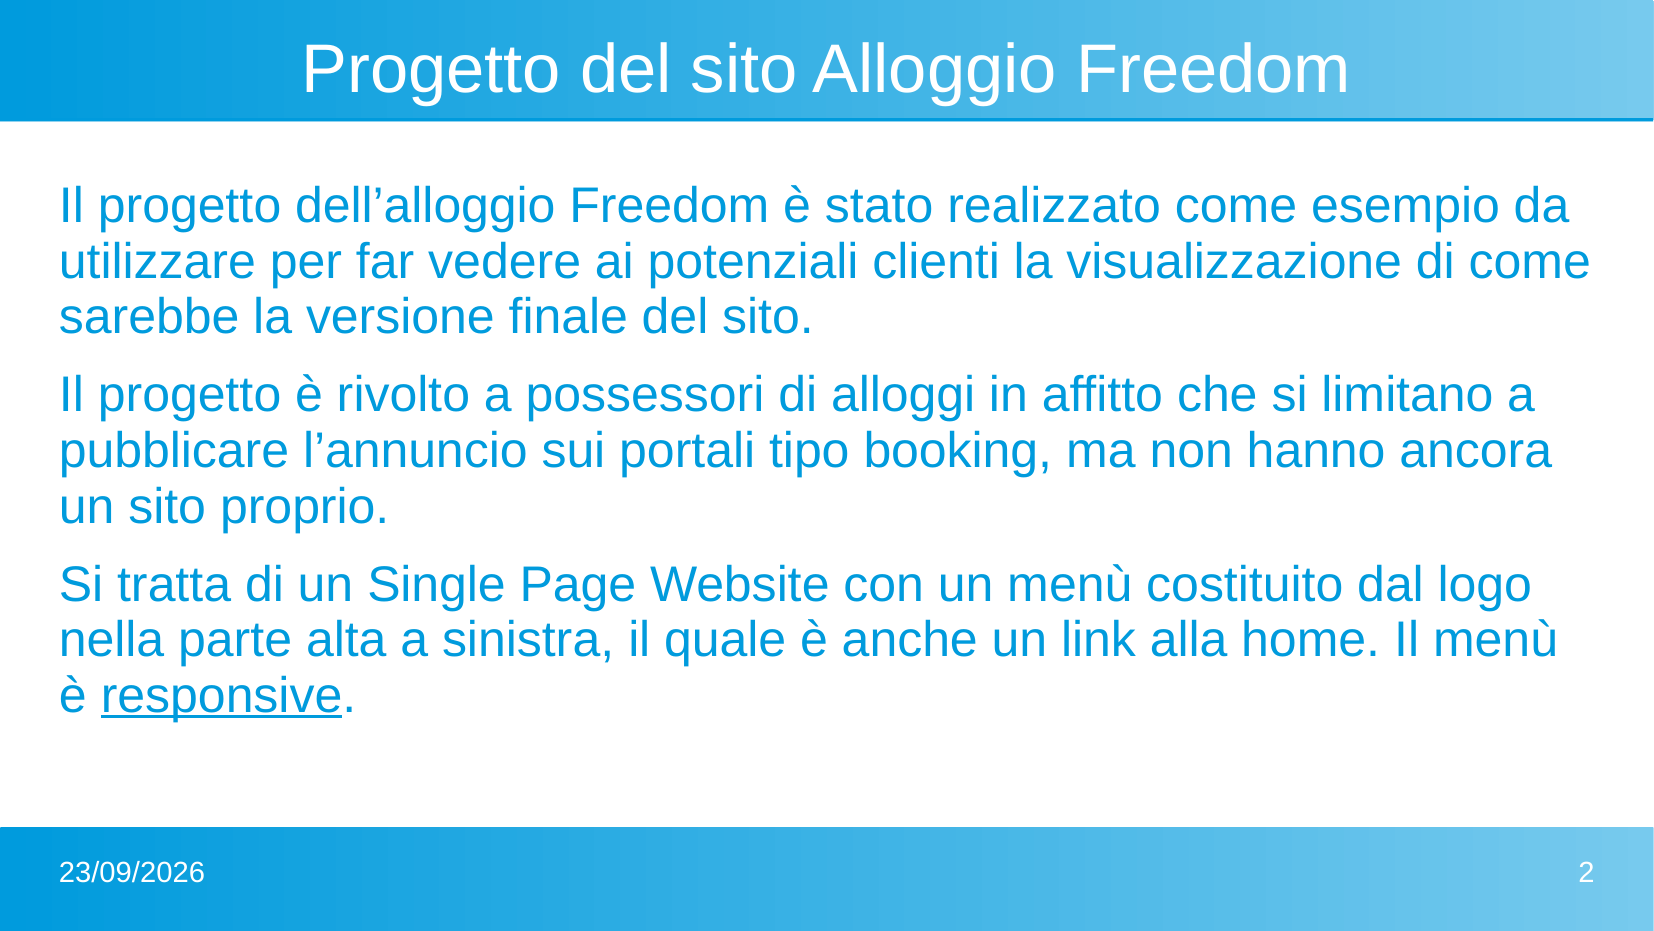

# Progetto del sito Alloggio Freedom
Il progetto dell’alloggio Freedom è stato realizzato come esempio da utilizzare per far vedere ai potenziali clienti la visualizzazione di come sarebbe la versione finale del sito.
Il progetto è rivolto a possessori di alloggi in affitto che si limitano a pubblicare l’annuncio sui portali tipo booking, ma non hanno ancora un sito proprio.
Si tratta di un Single Page Website con un menù costituito dal logo nella parte alta a sinistra, il quale è anche un link alla home. Il menù è responsive.
2